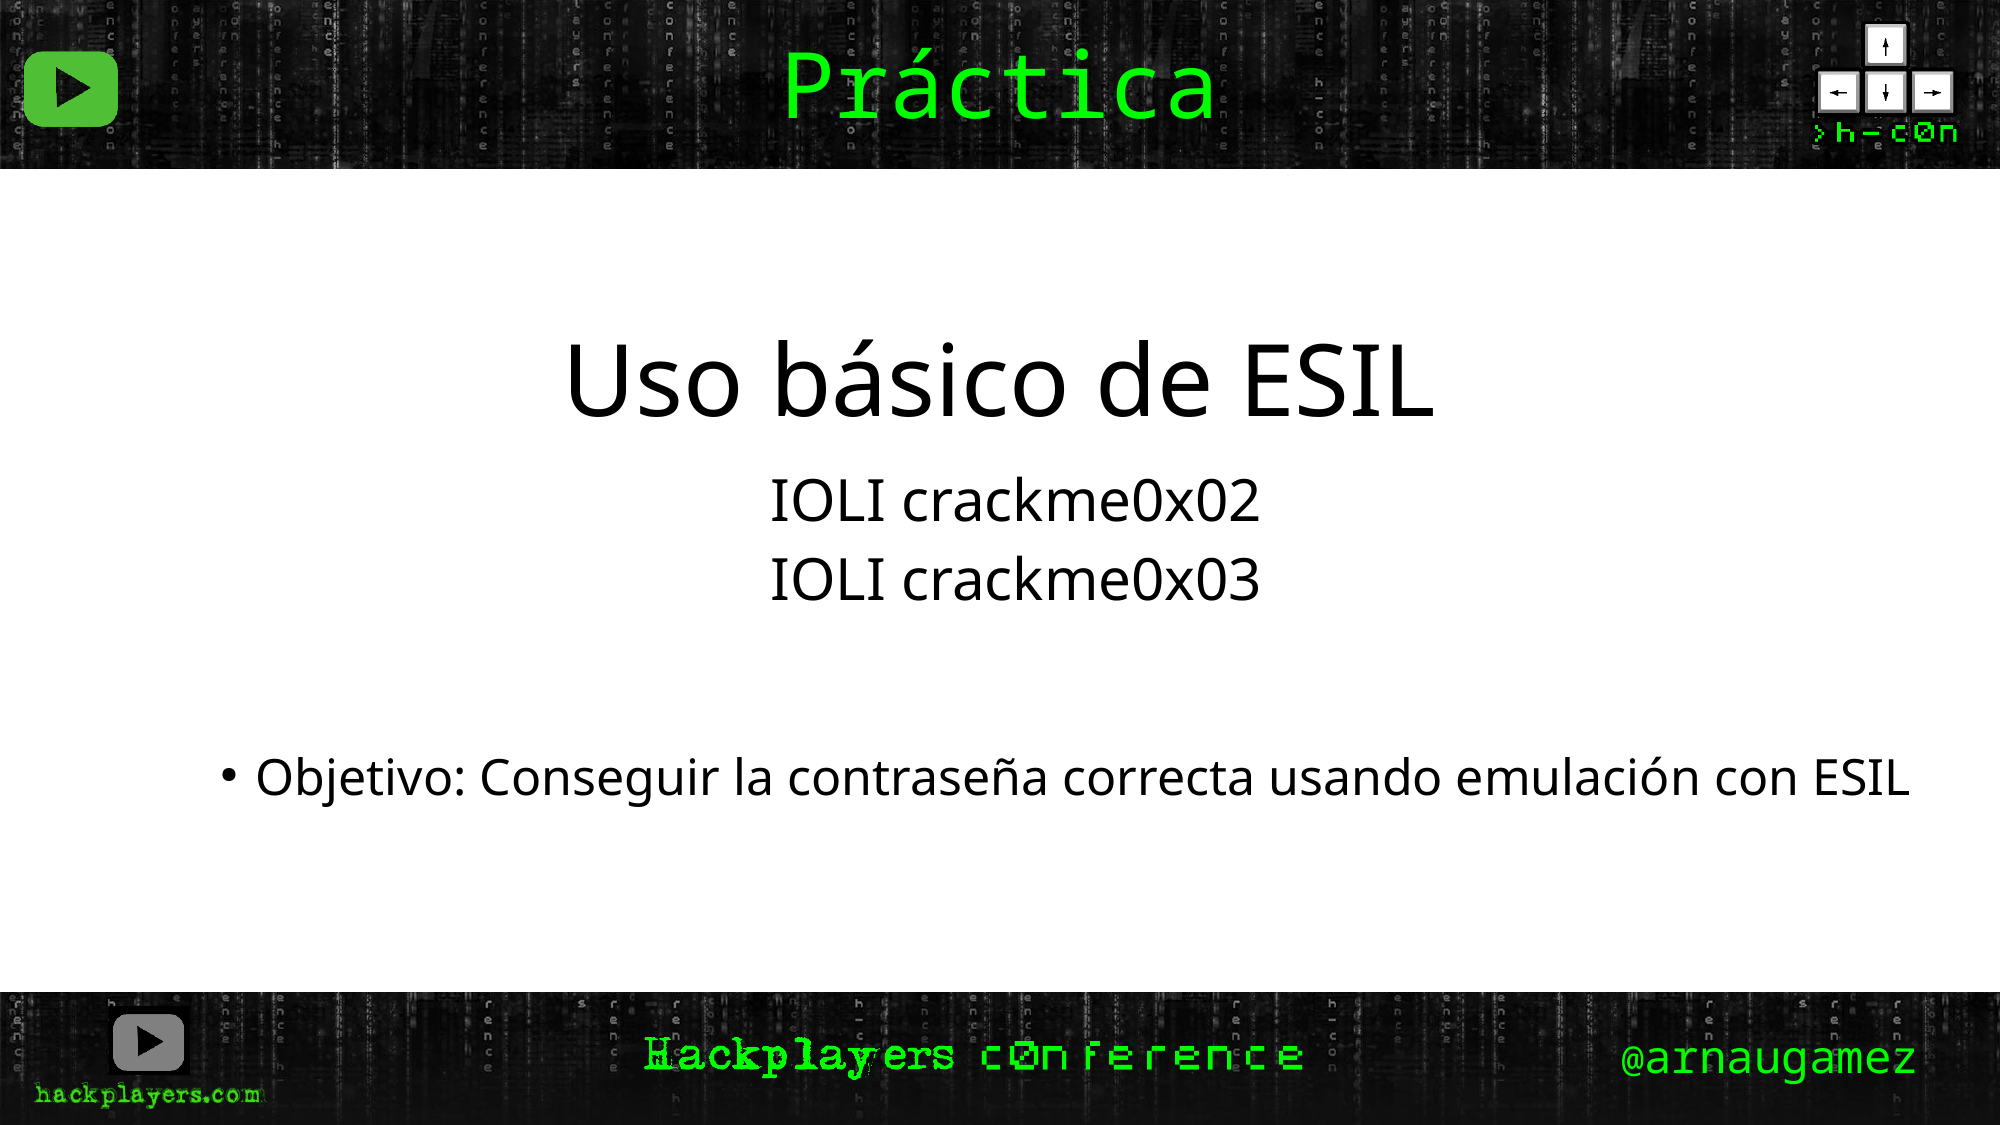

# Práctica
Uso básico de ESIL
IOLI crackme0x02
IOLI crackme0x03
Objetivo: Conseguir la contraseña correcta usando emulación con ESIL